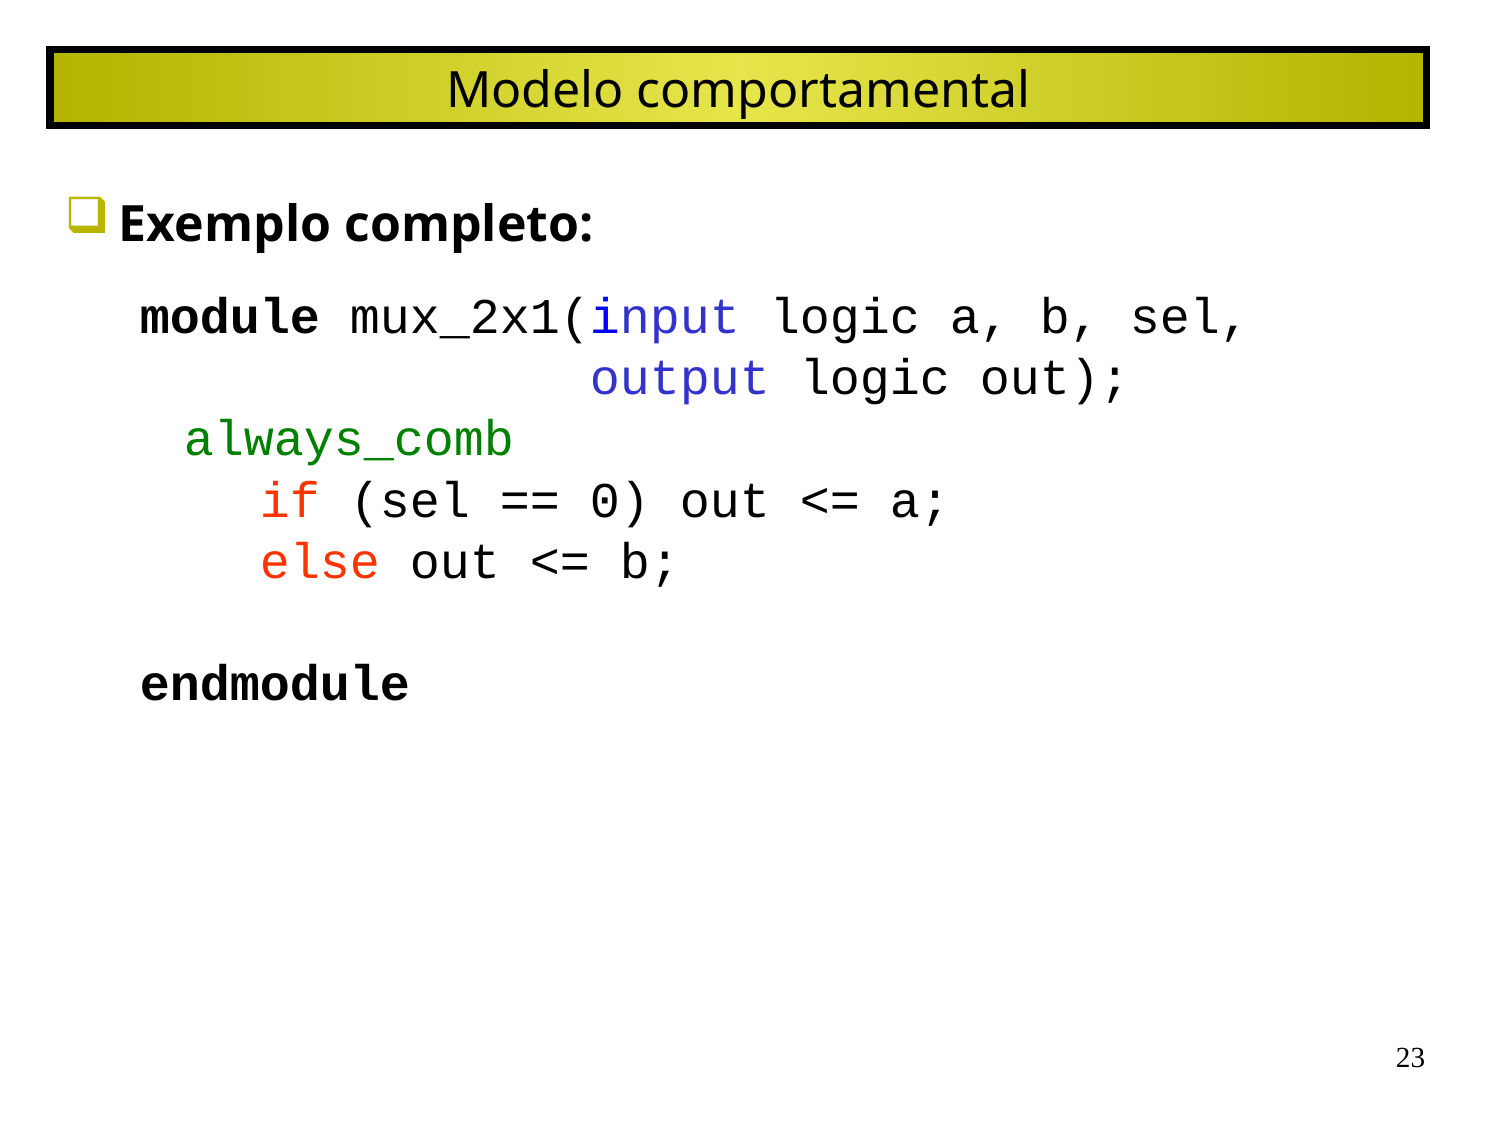

# Modelo comportamental
Exemplo completo:
module mux_2x1(input logic a, b, sel,
 output logic out);
	always_comb
 if (sel == 0) out <= a;
 else out <= b;
endmodule
23